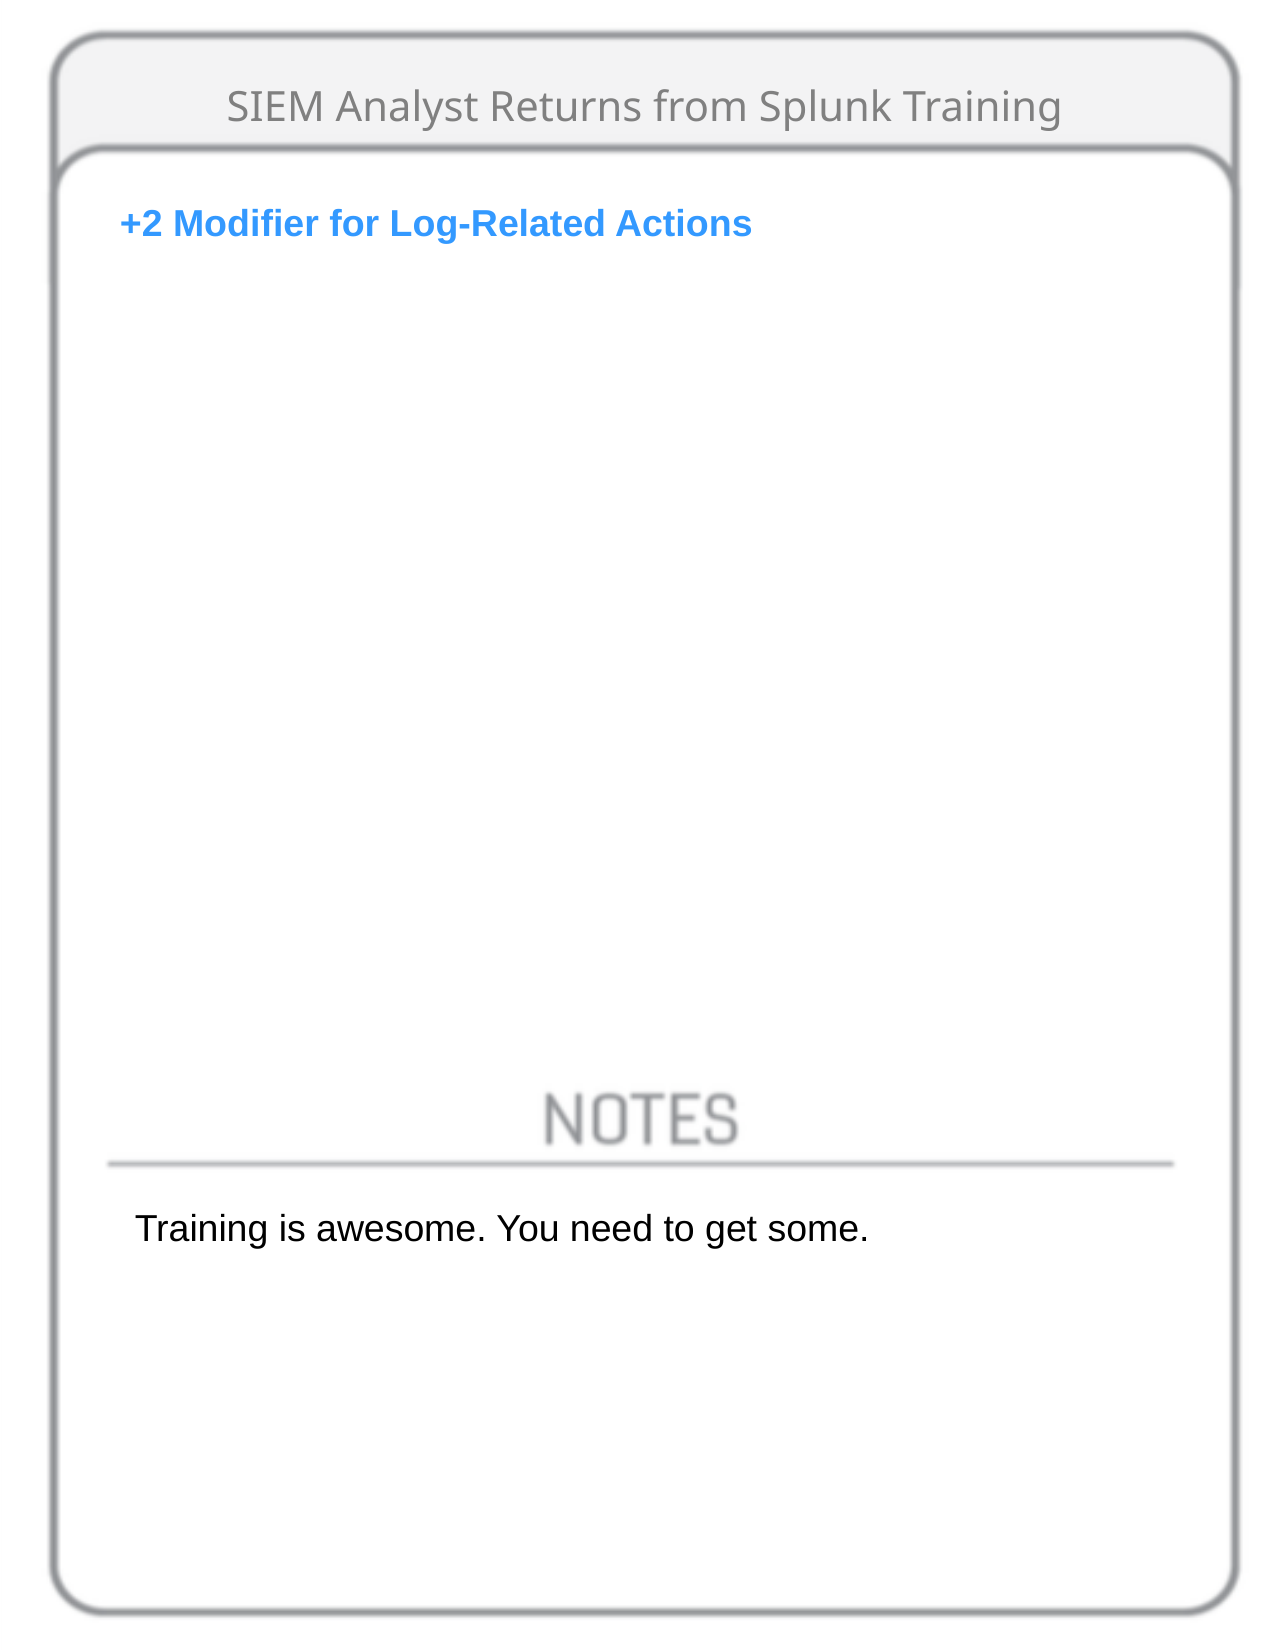

SIEM Analyst Returns from Splunk Training
+2 Modifier for Log-Related Actions
Training is awesome. You need to get some.